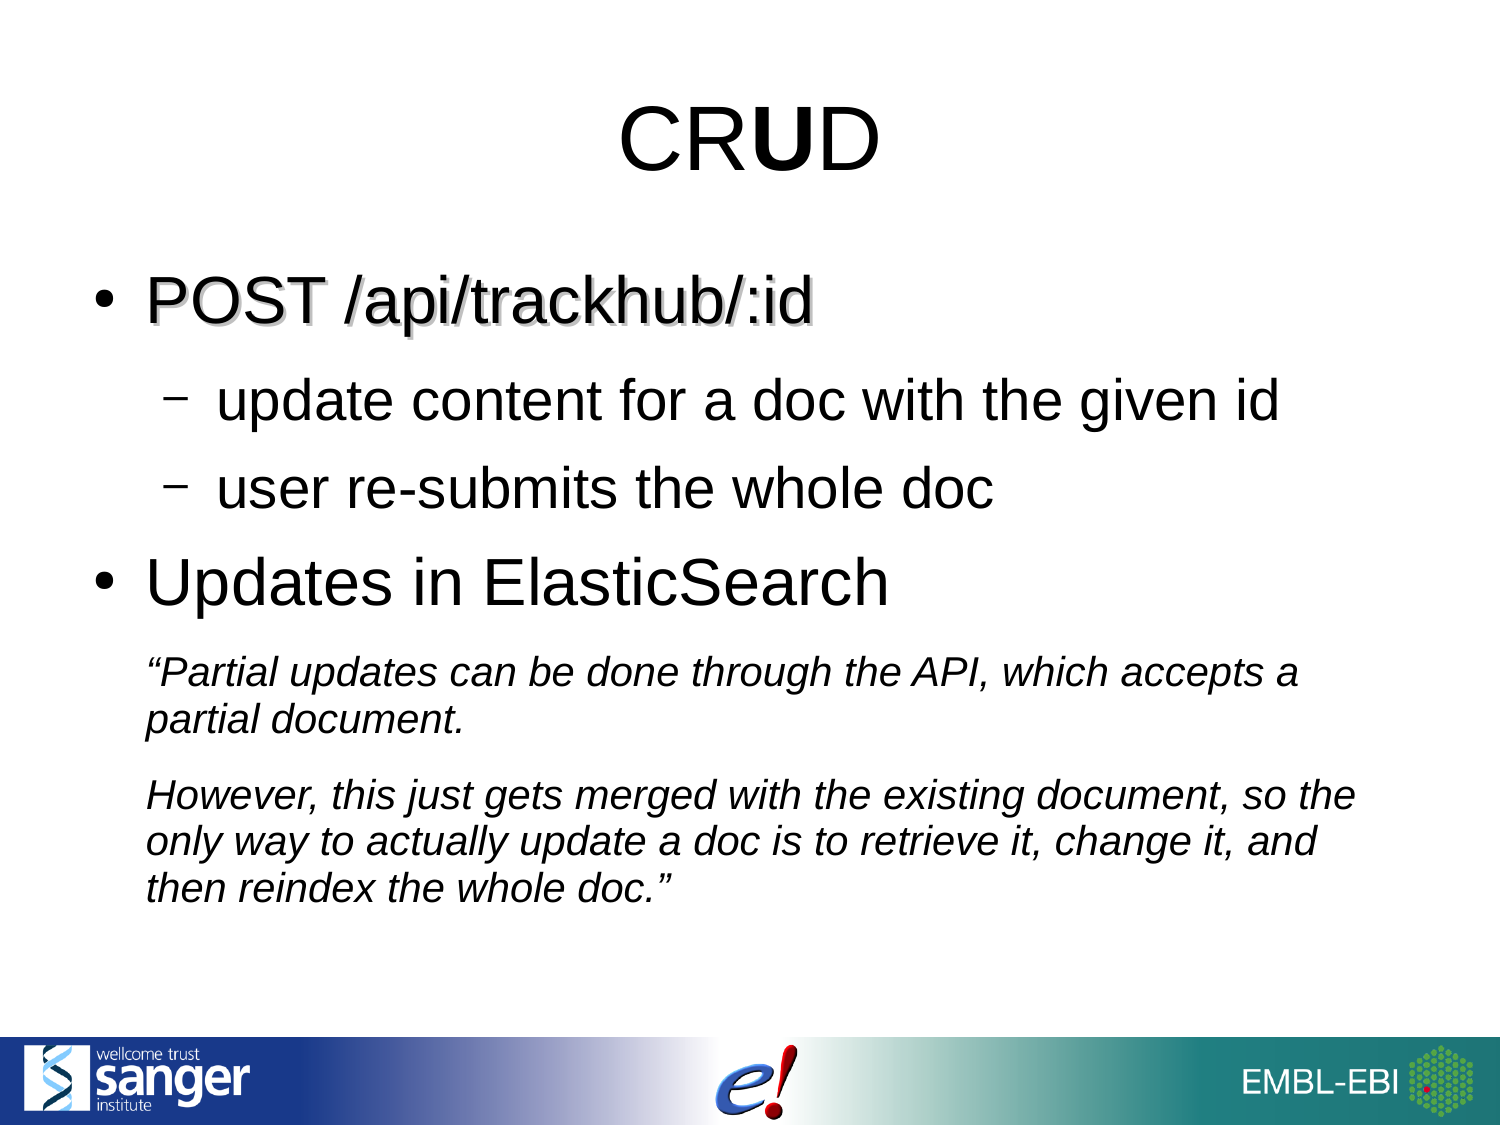

# CRUD
POST /api/trackhub/:id
update content for a doc with the given id
user re-submits the whole doc
Updates in ElasticSearch
“Partial updates can be done through the API, which accepts a partial document.
However, this just gets merged with the existing document, so the only way to actually update a doc is to retrieve it, change it, and then reindex the whole doc.”